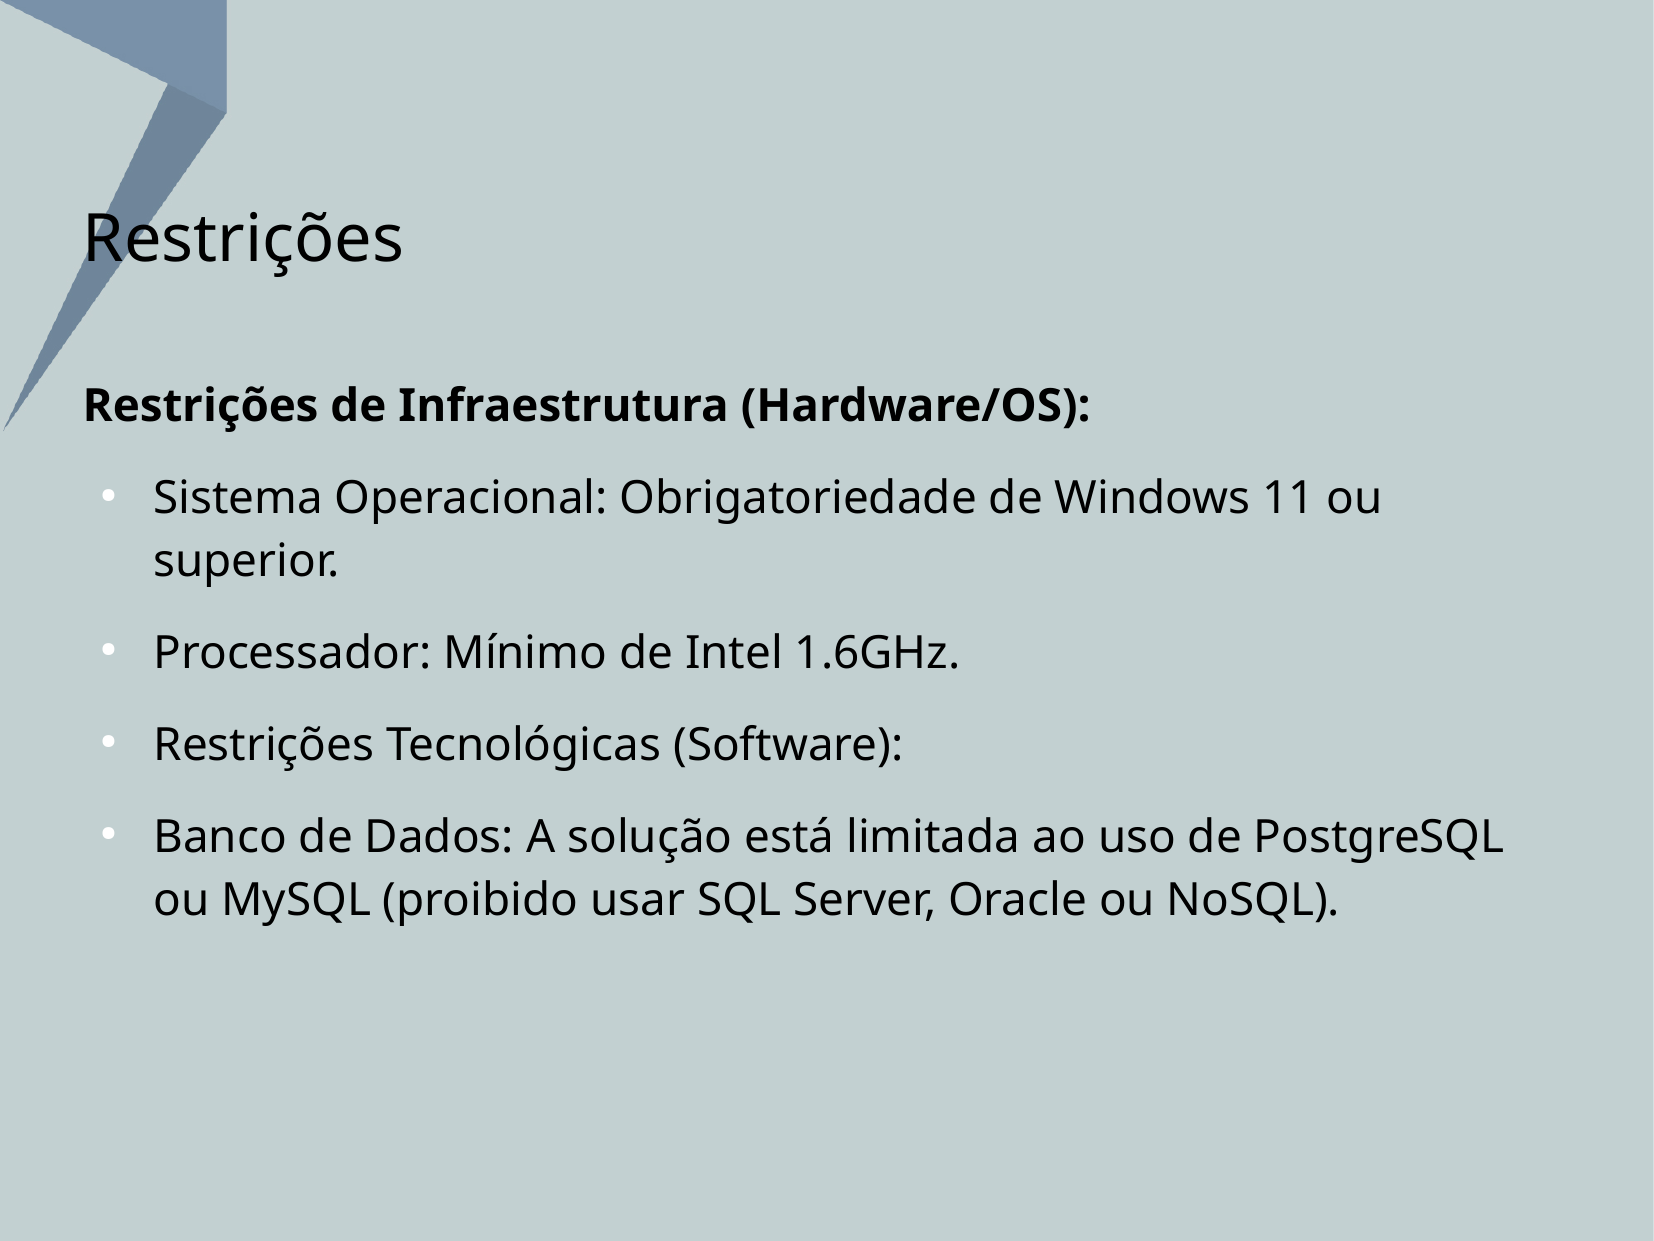

# Restrições
Restrições de Infraestrutura (Hardware/OS):
Sistema Operacional: Obrigatoriedade de Windows 11 ou superior.
Processador: Mínimo de Intel 1.6GHz.
Restrições Tecnológicas (Software):
Banco de Dados: A solução está limitada ao uso de PostgreSQL ou MySQL (proibido usar SQL Server, Oracle ou NoSQL).